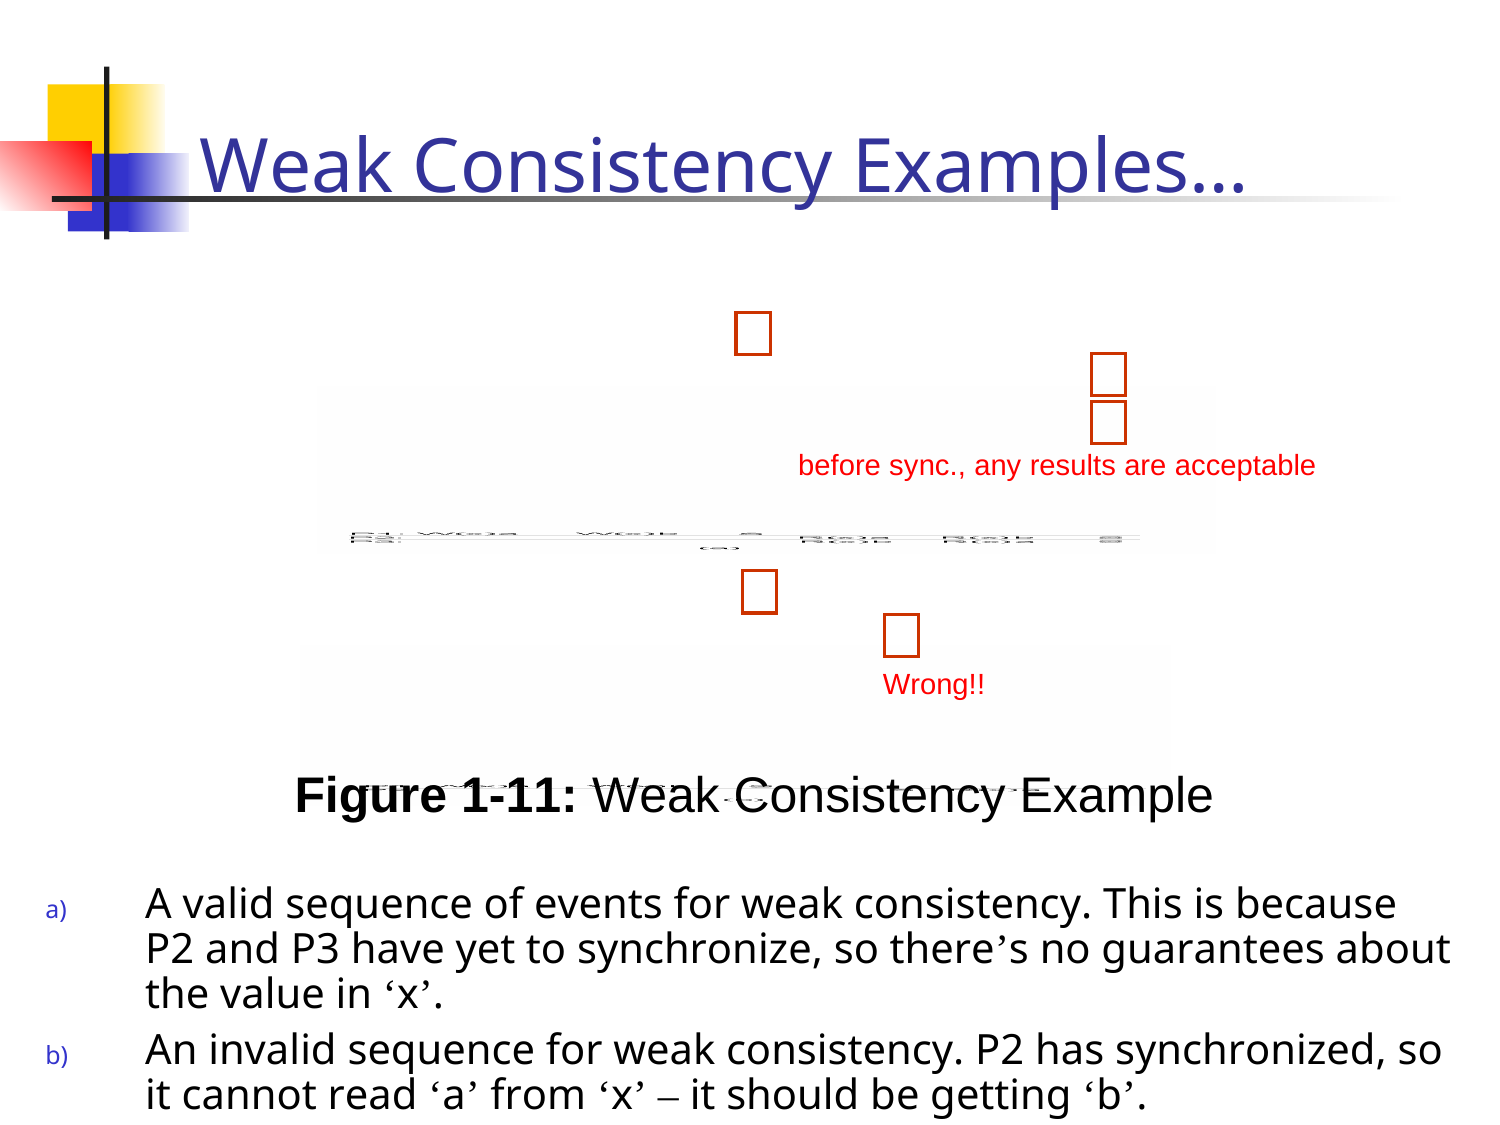

Weak Consistency Examples…
before sync., any results are acceptable
Wrong!!
Figure 1-11: Weak Consistency Example
A valid sequence of events for weak consistency. This is because P2 and P3 have yet to synchronize, so there’s no guarantees about the value in ‘x’.
An invalid sequence for weak consistency. P2 has synchronized, so it cannot read ‘a’ from ‘x’ – it should be getting ‘b’.